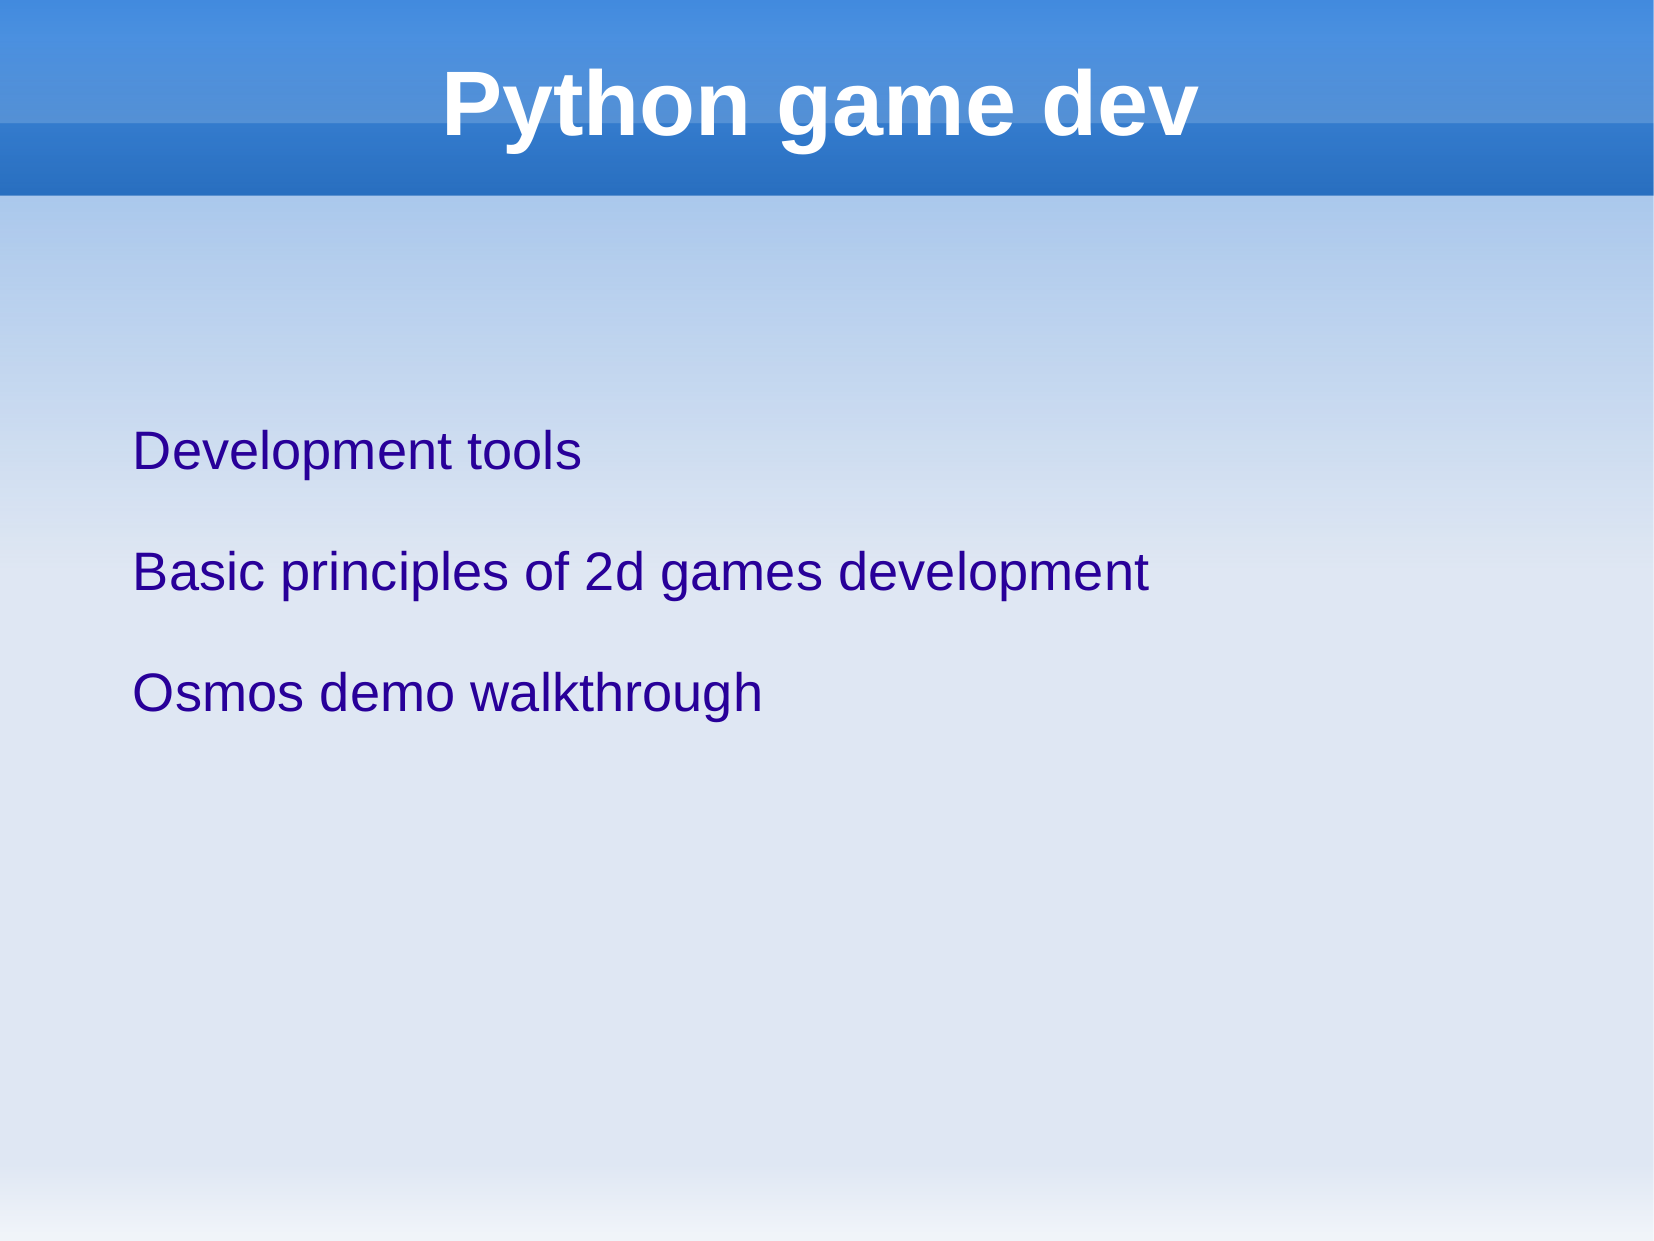

# Python game dev
Development tools
Basic principles of 2d games development
Osmos demo walkthrough